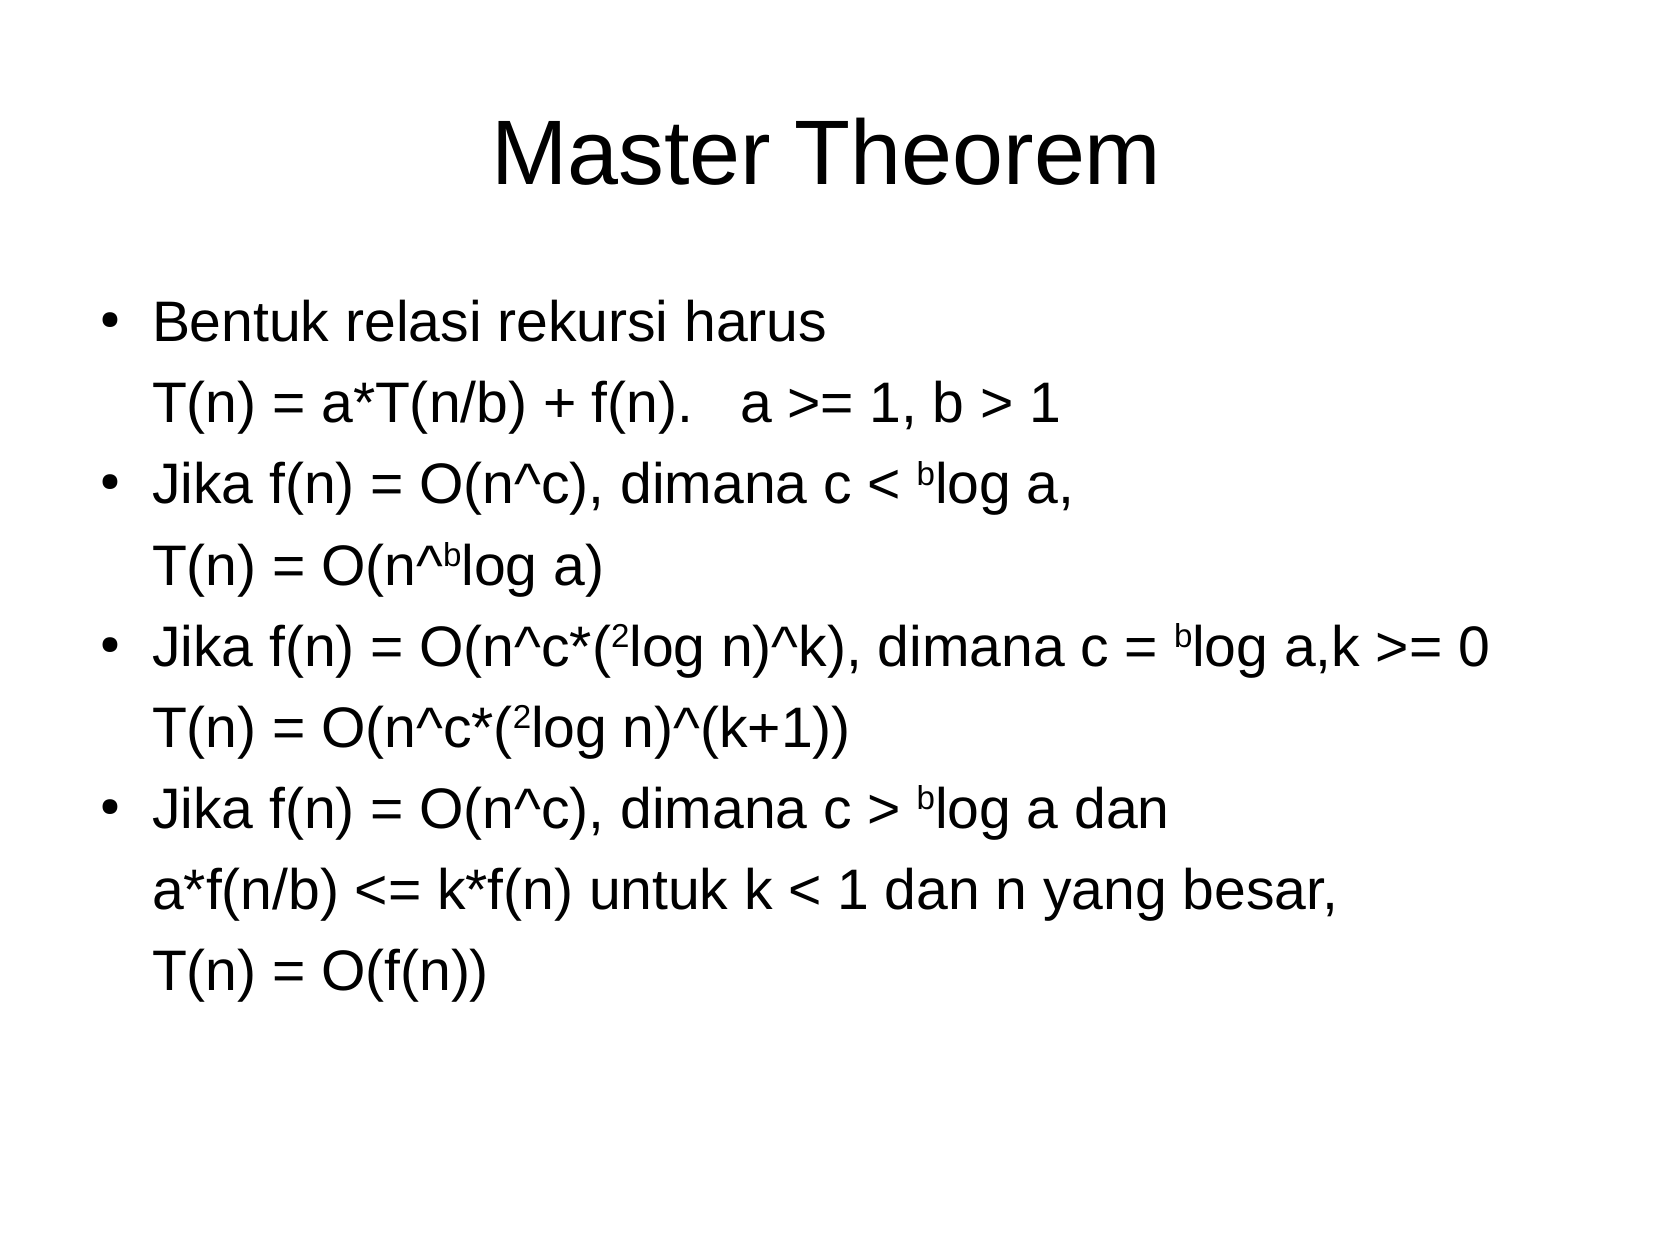

# Master Theorem
Bentuk relasi rekursi harus
T(n) = a*T(n/b) + f(n).		a >= 1, b > 1
Jika f(n) = O(n^c), dimana c < blog a,
T(n) = O(n^blog a)
Jika f(n) = O(n^c*(2log n)^k), dimana c = blog a,k >= 0
T(n) = O(n^c*(2log n)^(k+1))
Jika f(n) = O(n^c), dimana c > blog a dan
a*f(n/b) <= k*f(n) untuk k < 1 dan n yang besar,
T(n) = O(f(n))